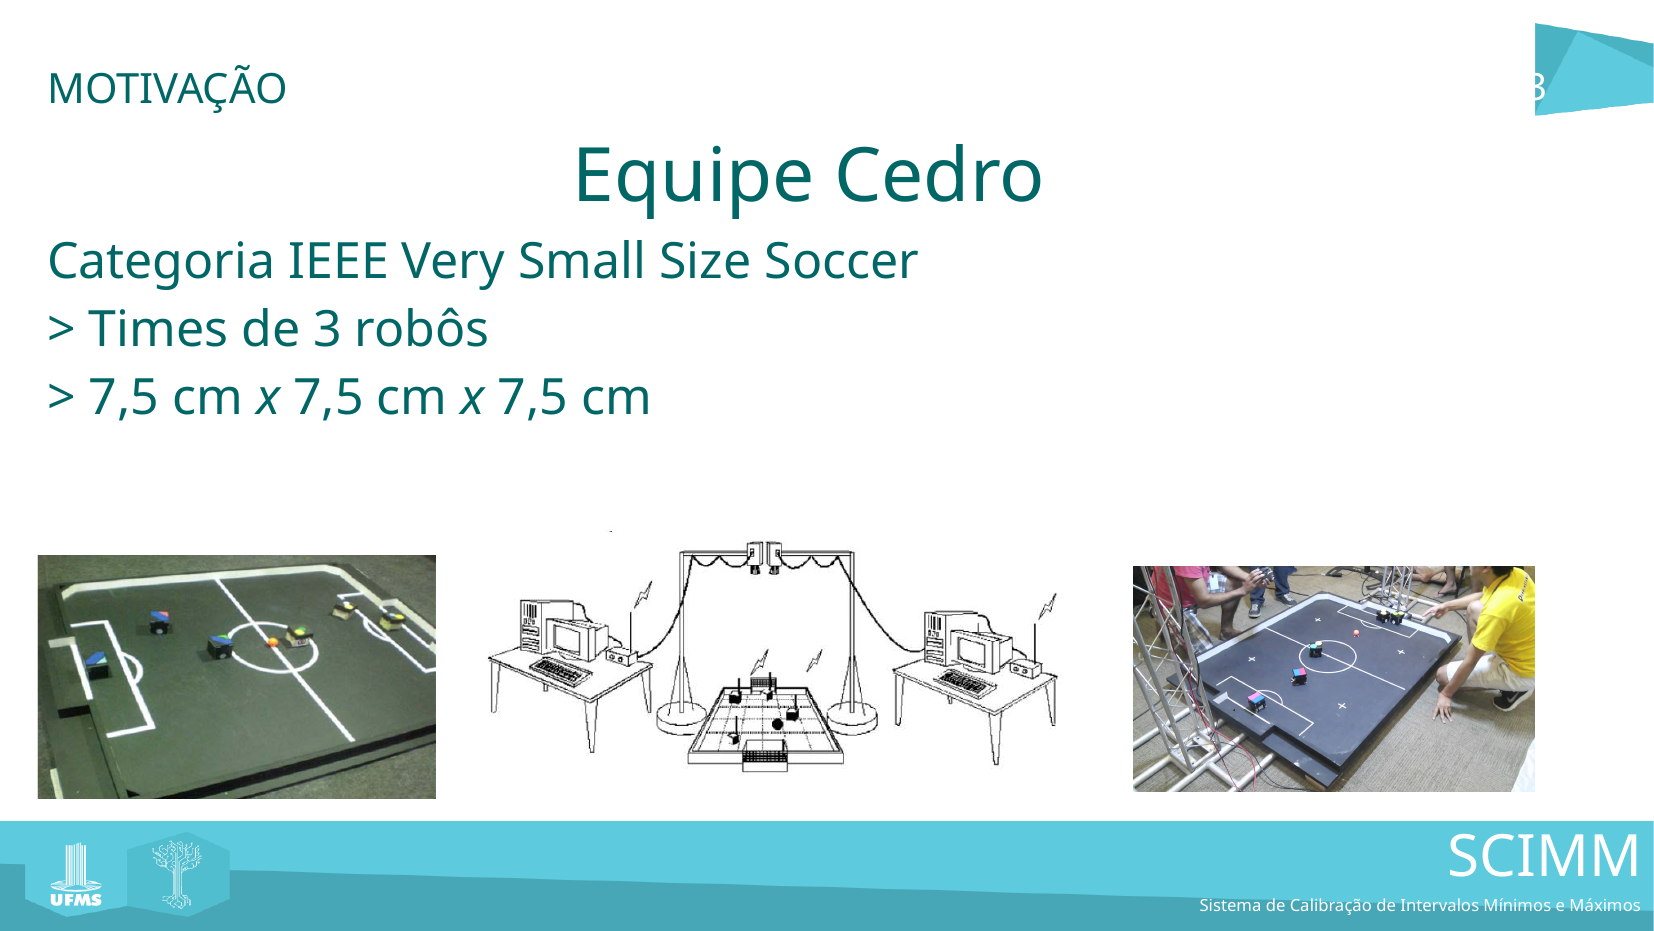

# MOTIVAÇÃO
Equipe Cedro
Categoria IEEE Very Small Size Soccer
> Times de 3 robôs
> 7,5 cm x 7,5 cm x 7,5 cm
SCIMM
Sistema de Calibração de Intervalos Mínimos e Máximos